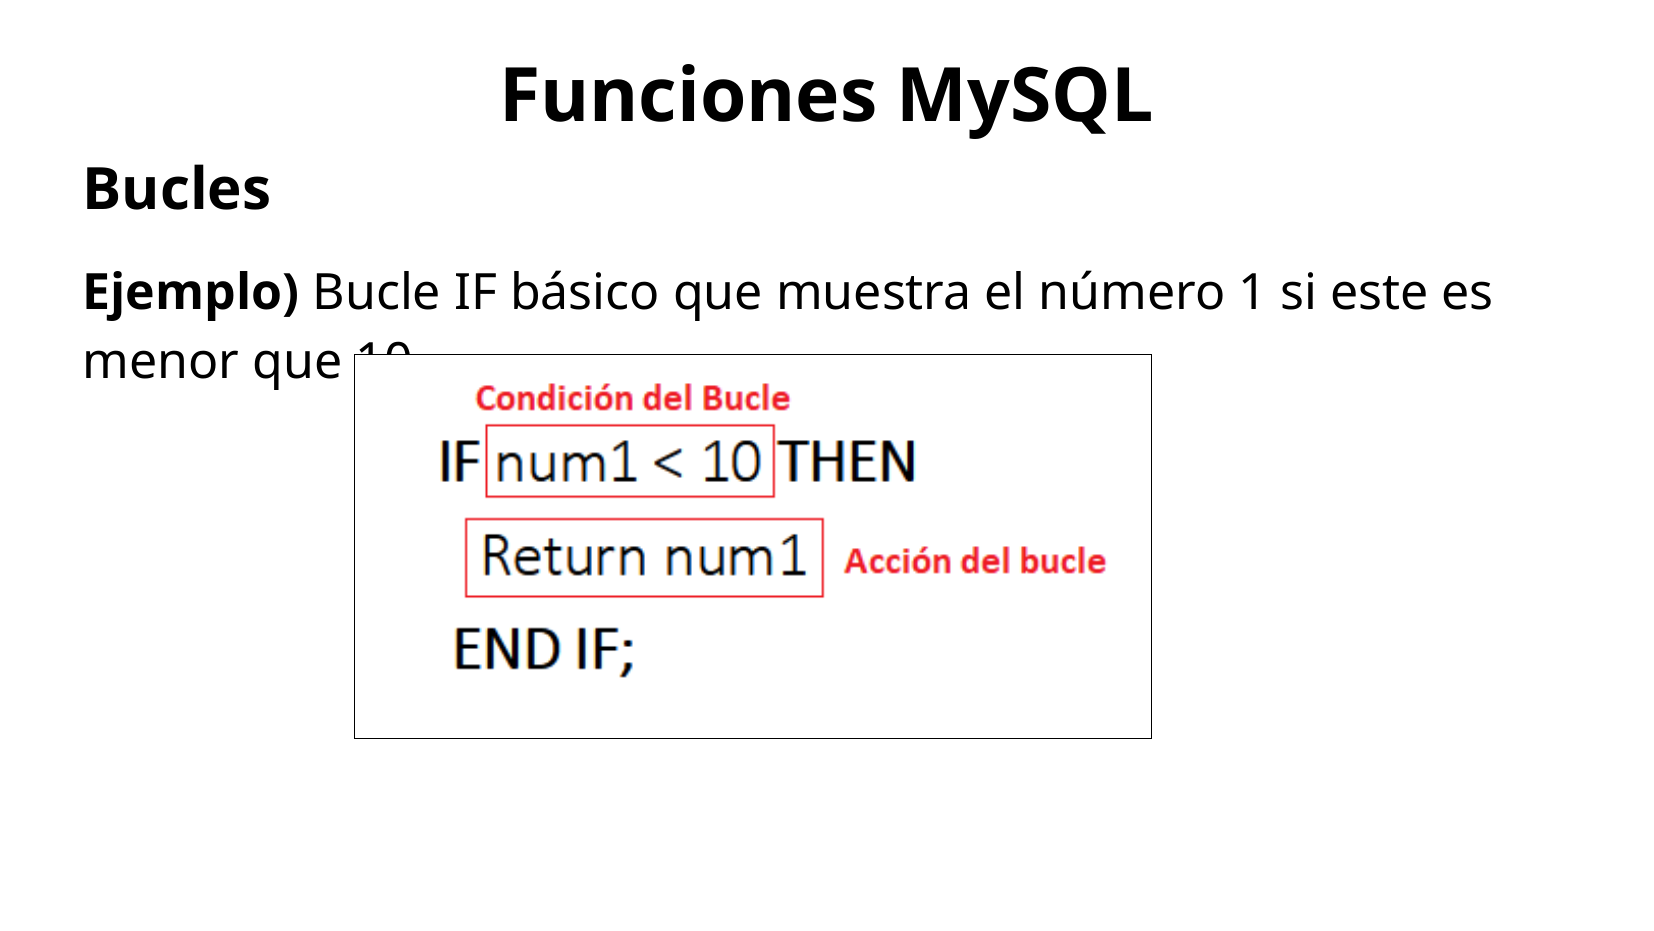

# Funciones MySQL
Bucles
Ejemplo) Bucle IF básico que muestra el número 1 si este es menor que 10